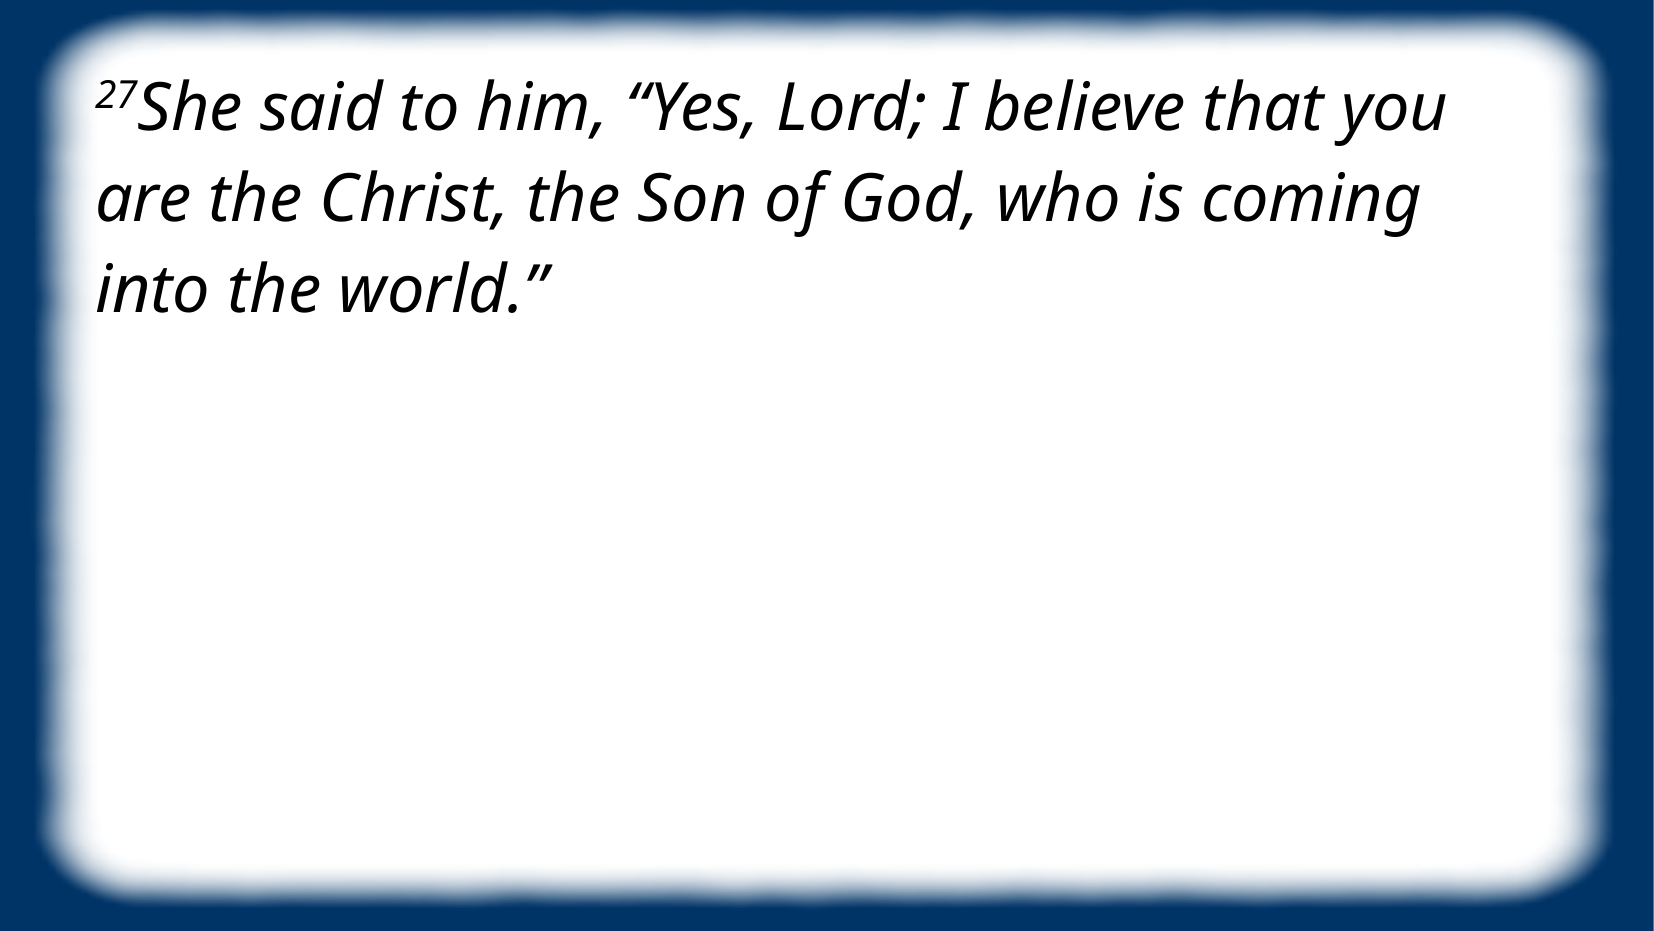

27She said to him, “Yes, Lord; I believe that you are the Christ, the Son of God, who is coming into the world.”